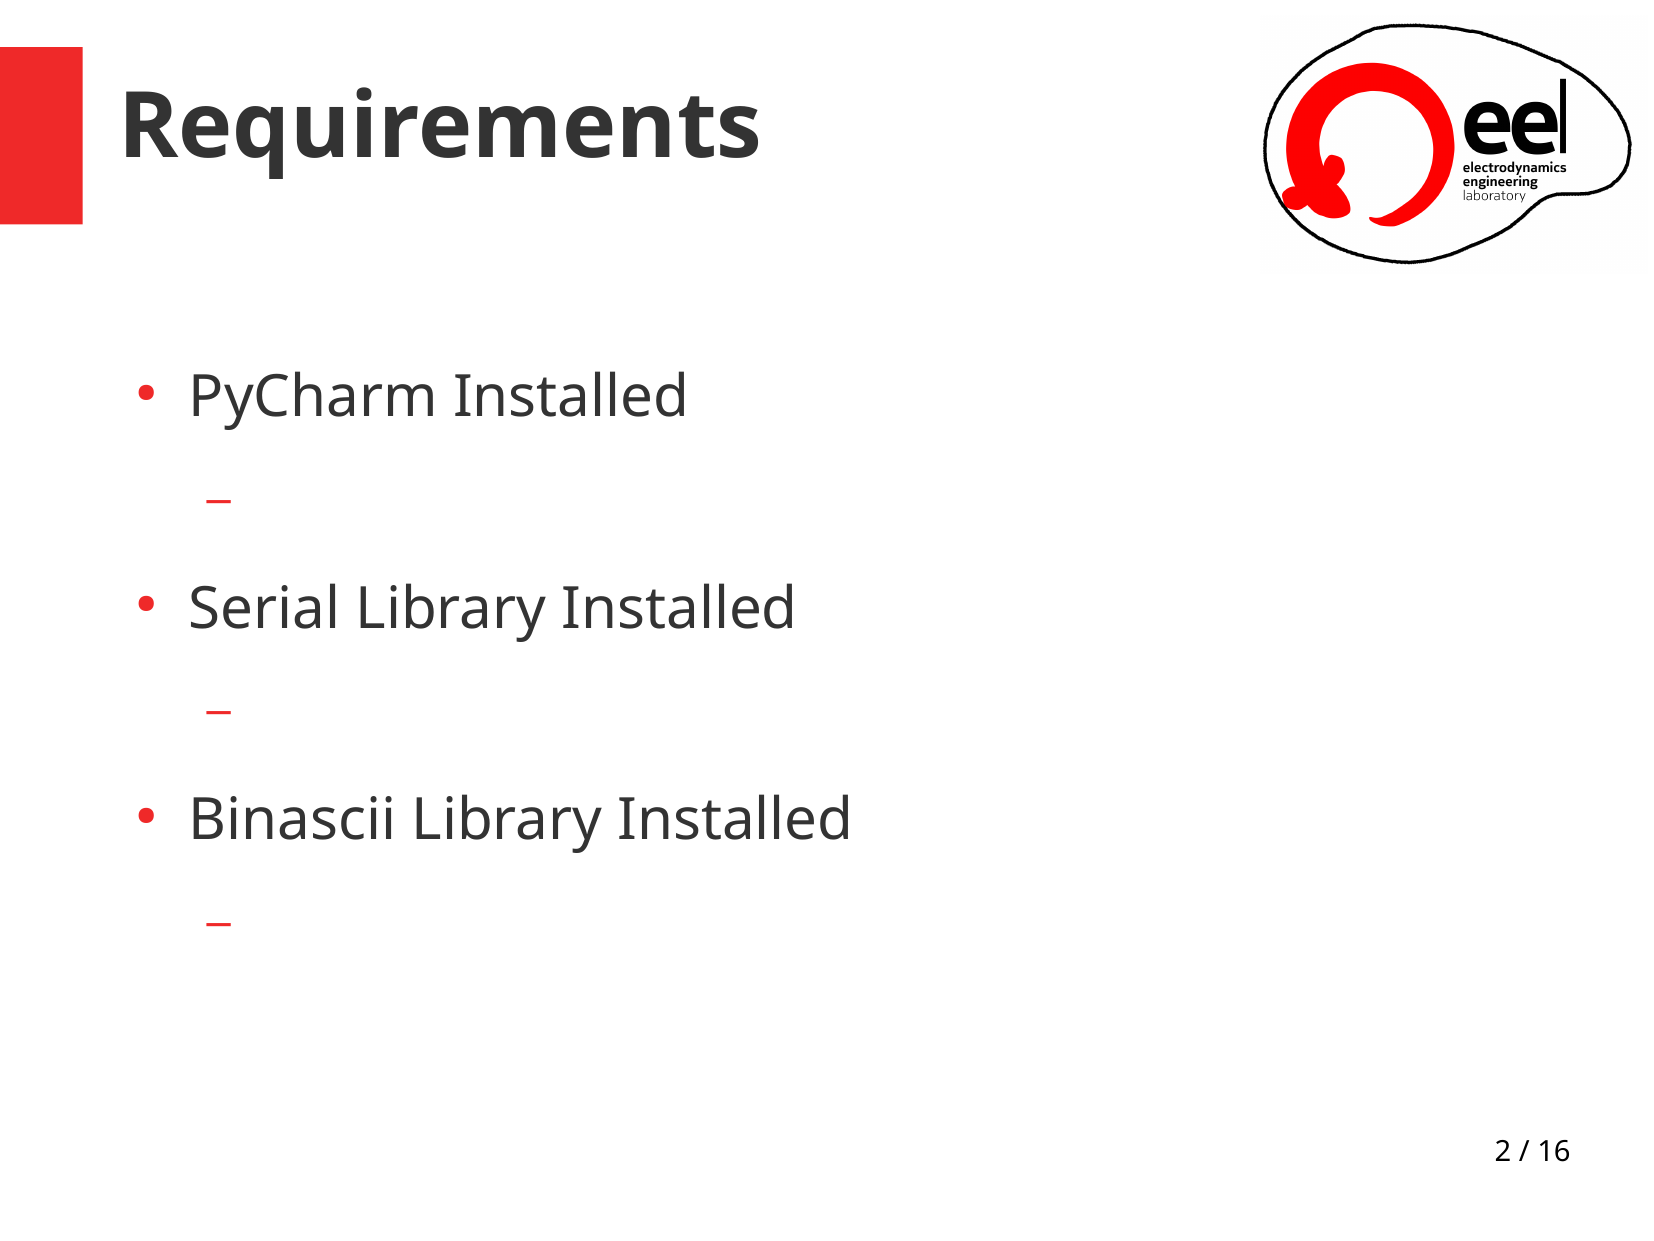

# Requirements
PyCharm Installed
Serial Library Installed
Binascii Library Installed
2